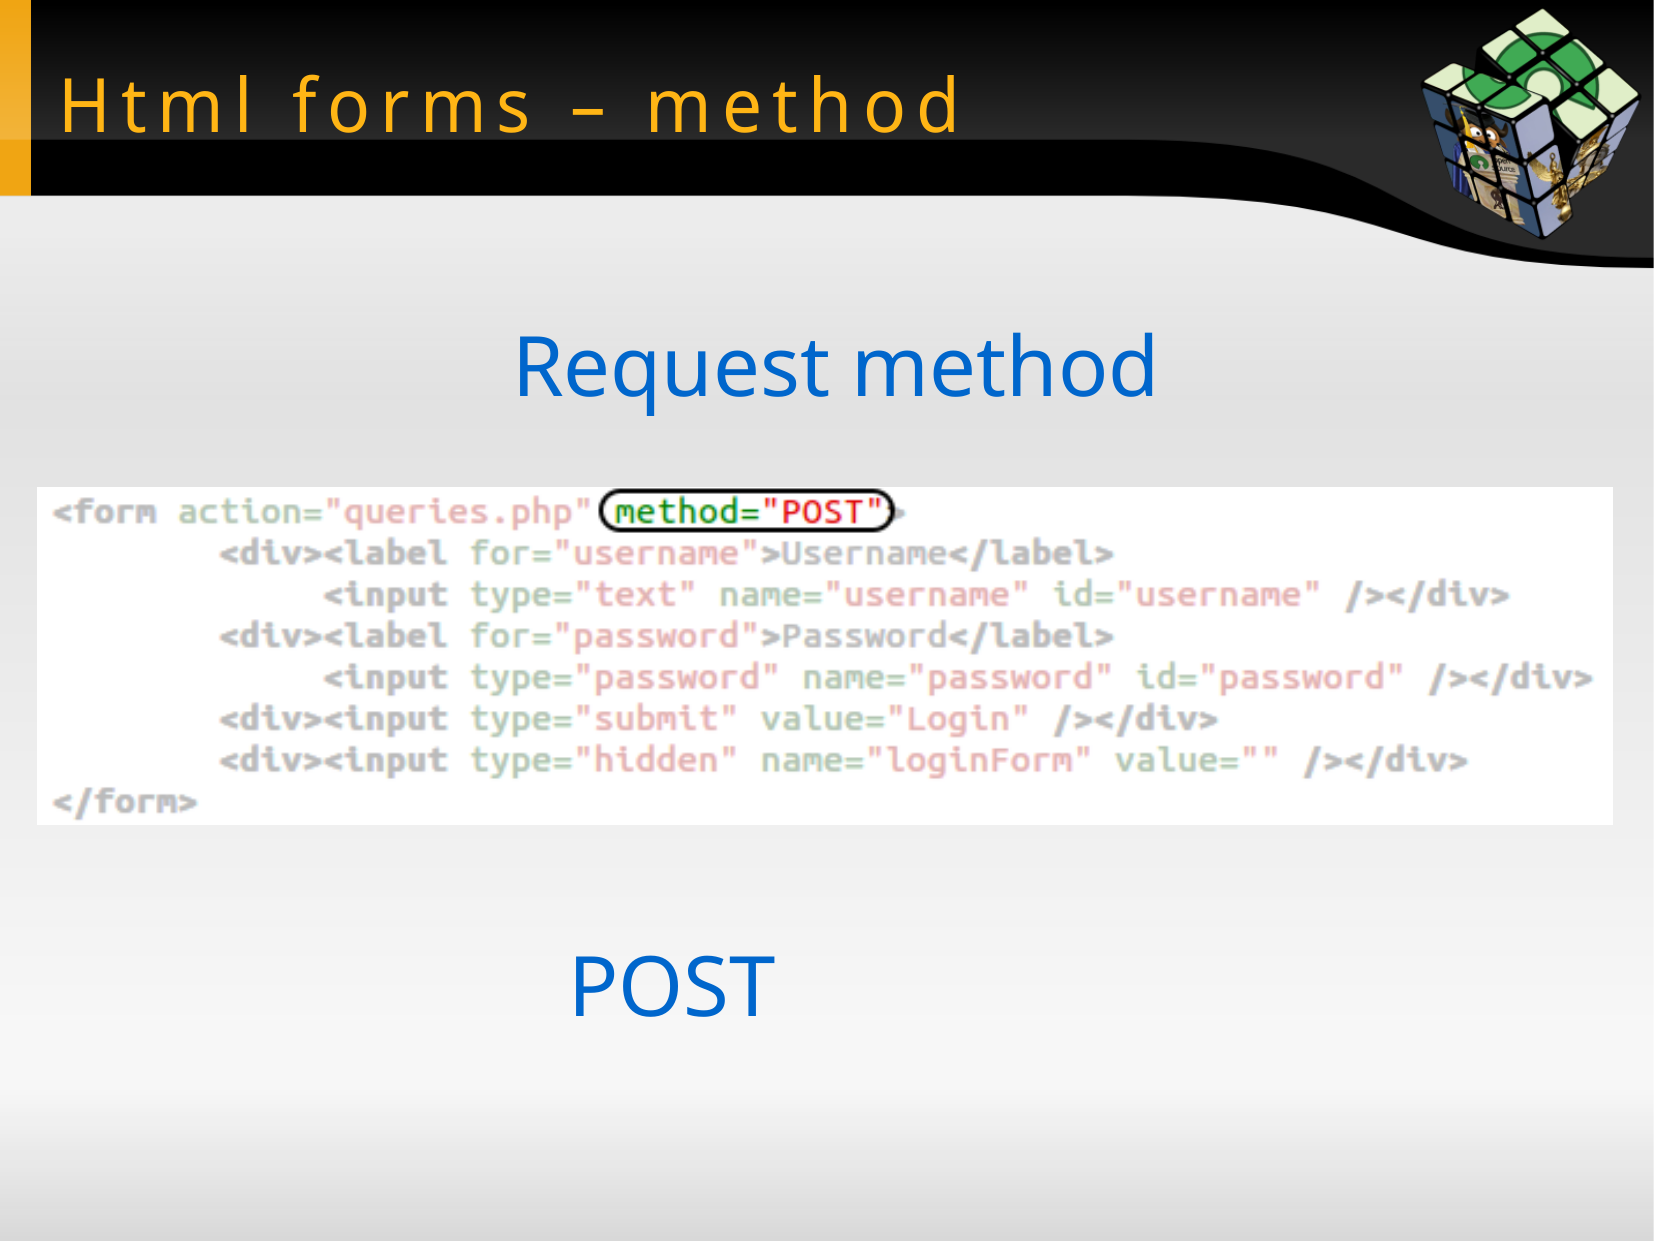

# Html forms – method
Request method
POST